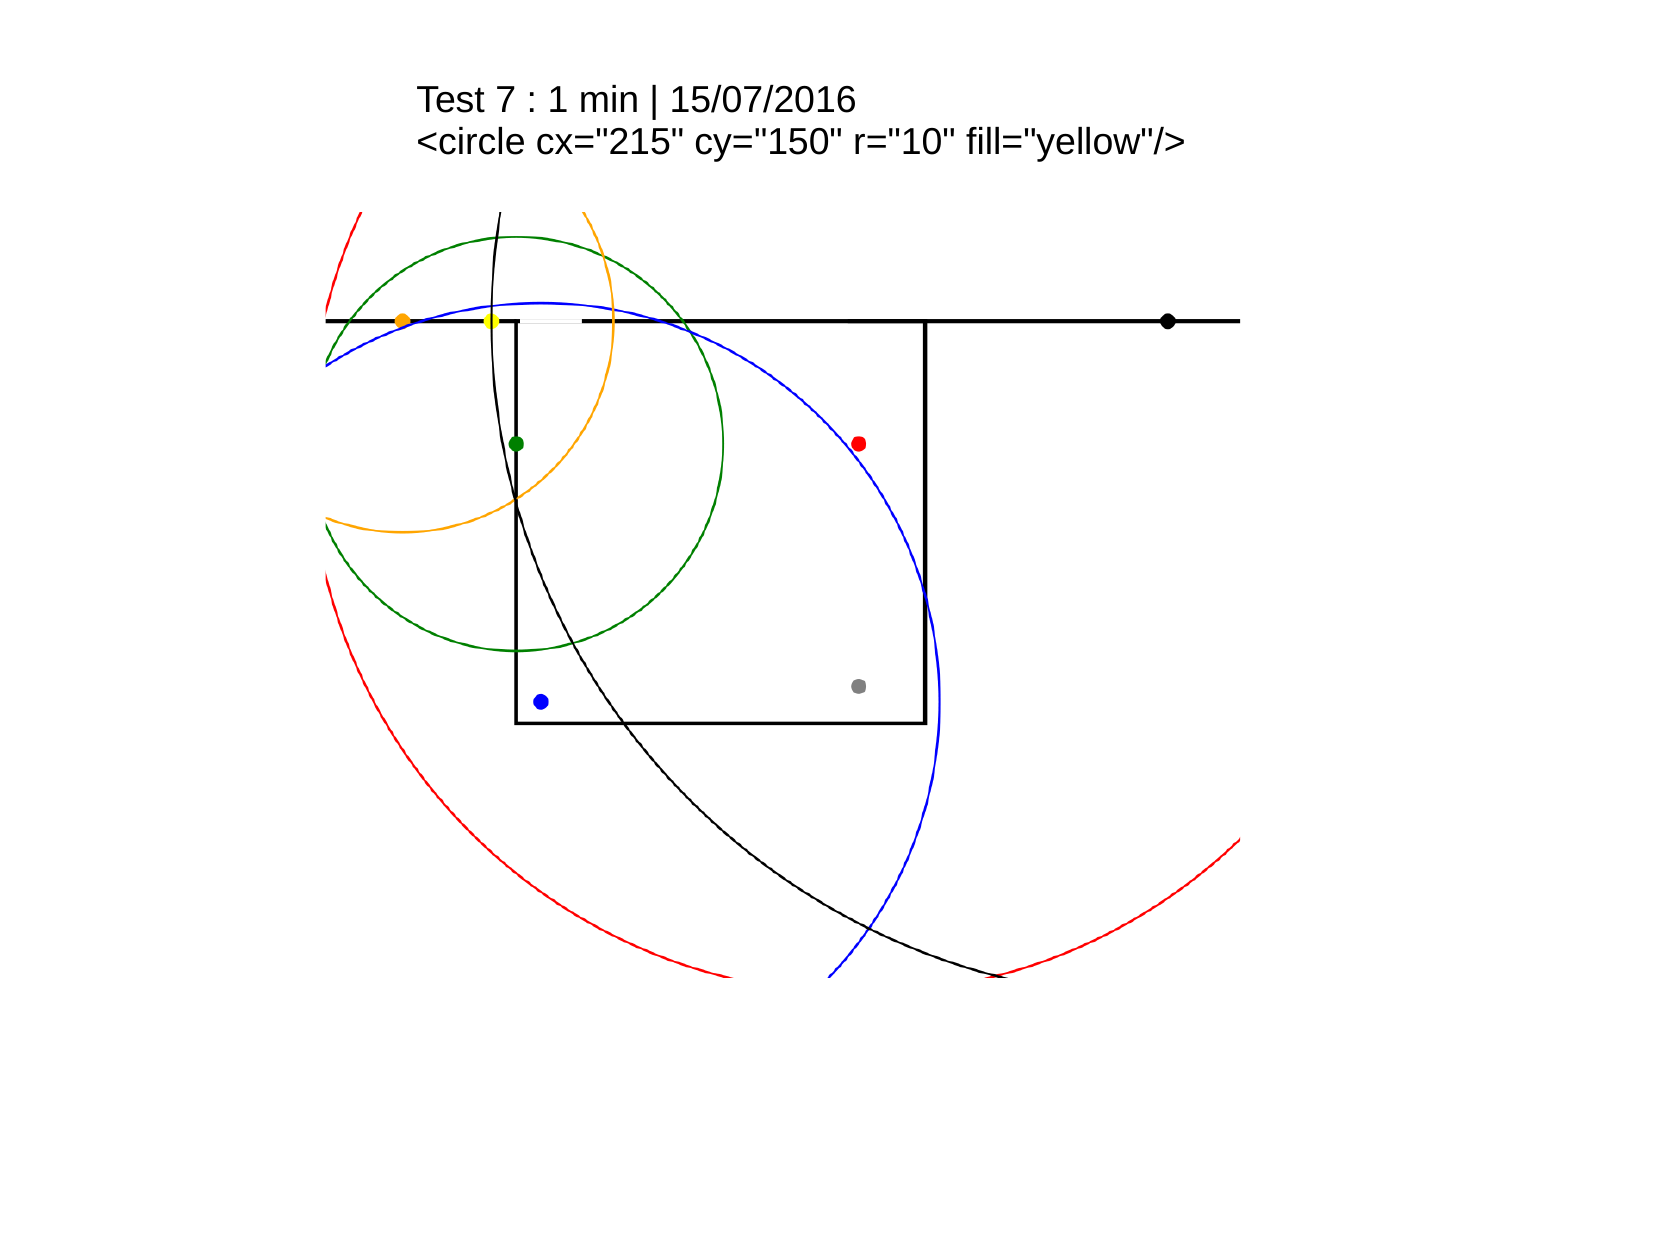

Test 7 : 1 min | 15/07/2016
<circle cx="215" cy="150" r="10" fill="yellow"/>